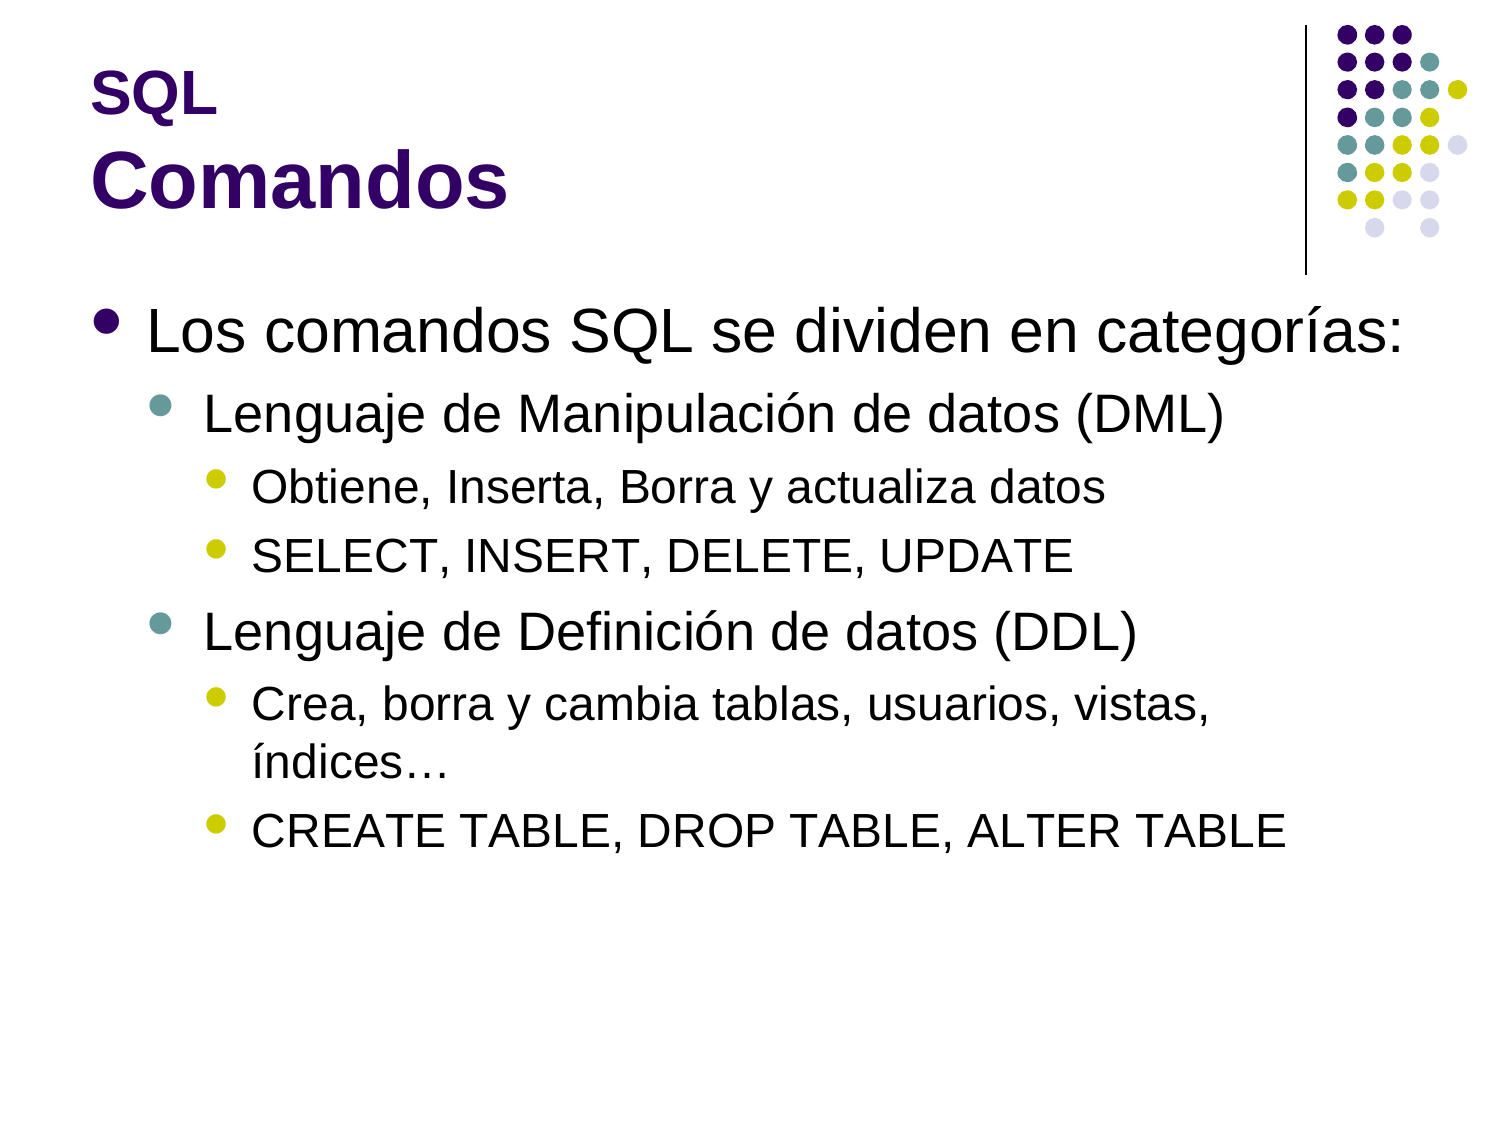

# SQL Comandos
Los comandos SQL se dividen en categorías:
Lenguaje de Manipulación de datos (DML)
Obtiene, Inserta, Borra y actualiza datos
SELECT, INSERT, DELETE, UPDATE
Lenguaje de Definición de datos (DDL)
Crea, borra y cambia tablas, usuarios, vistas, índices…
CREATE TABLE, DROP TABLE, ALTER TABLE